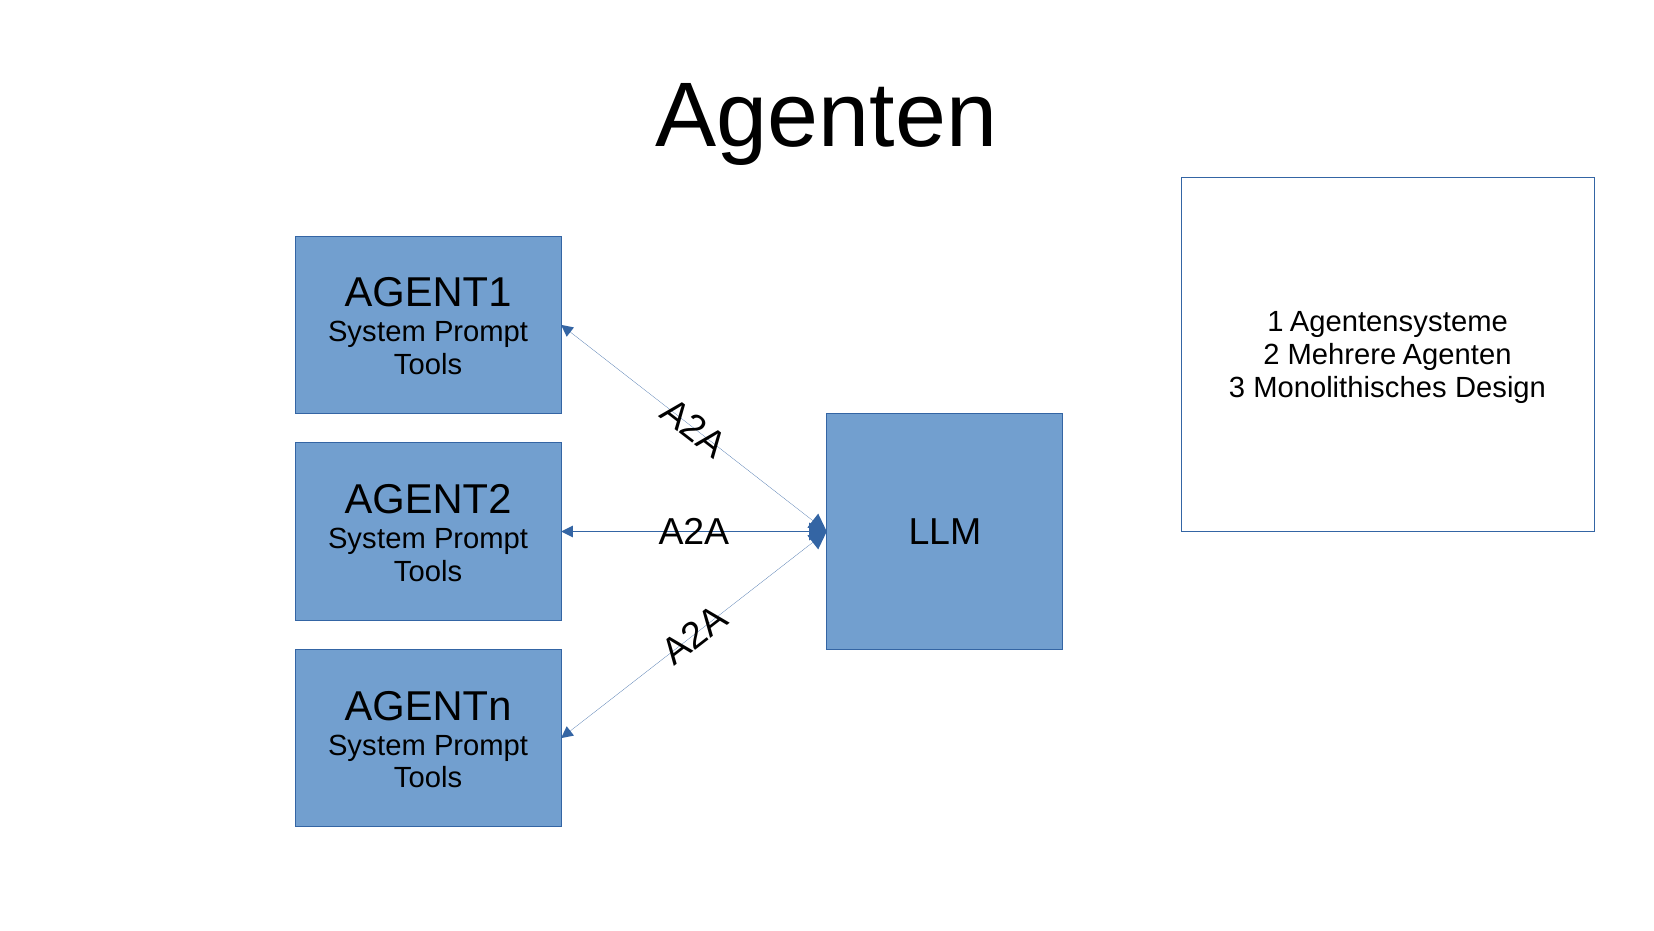

# Agenten
1 Agentensysteme
2 Mehrere Agenten
3 Monolithisches Design
AGENT1
System Prompt
Tools
A2A
LLM
AGENT2
System Prompt
Tools
A2A
A2A
AGENTn
System Prompt
Tools